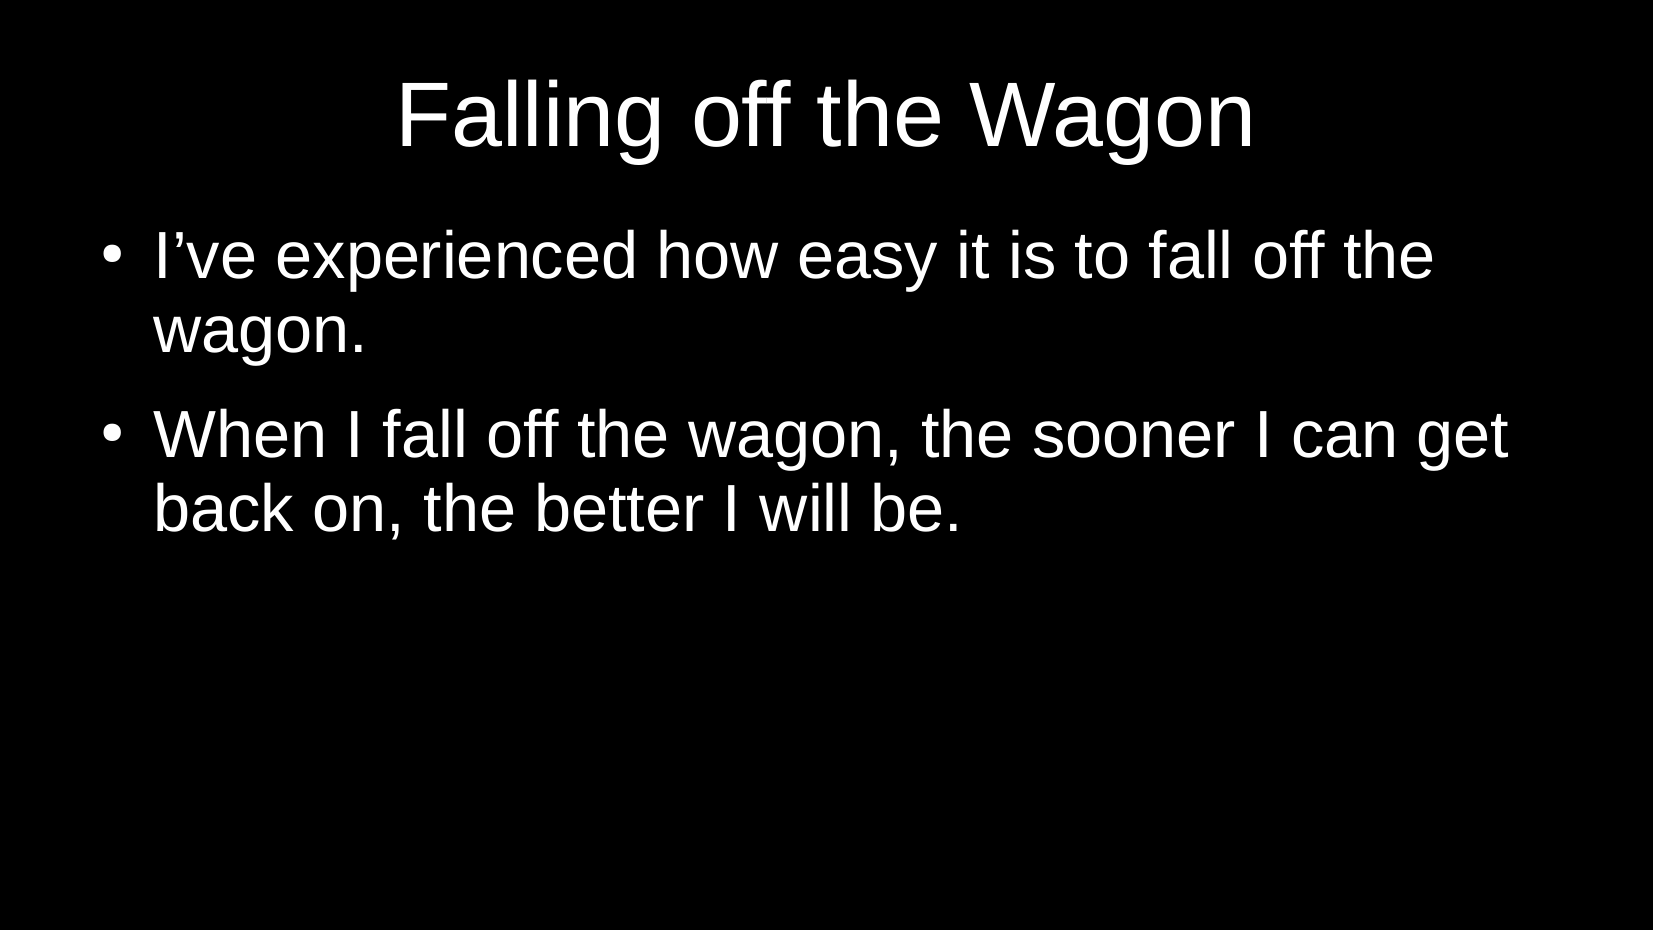

# Falling off the Wagon
I’ve experienced how easy it is to fall off the wagon.
When I fall off the wagon, the sooner I can get back on, the better I will be.